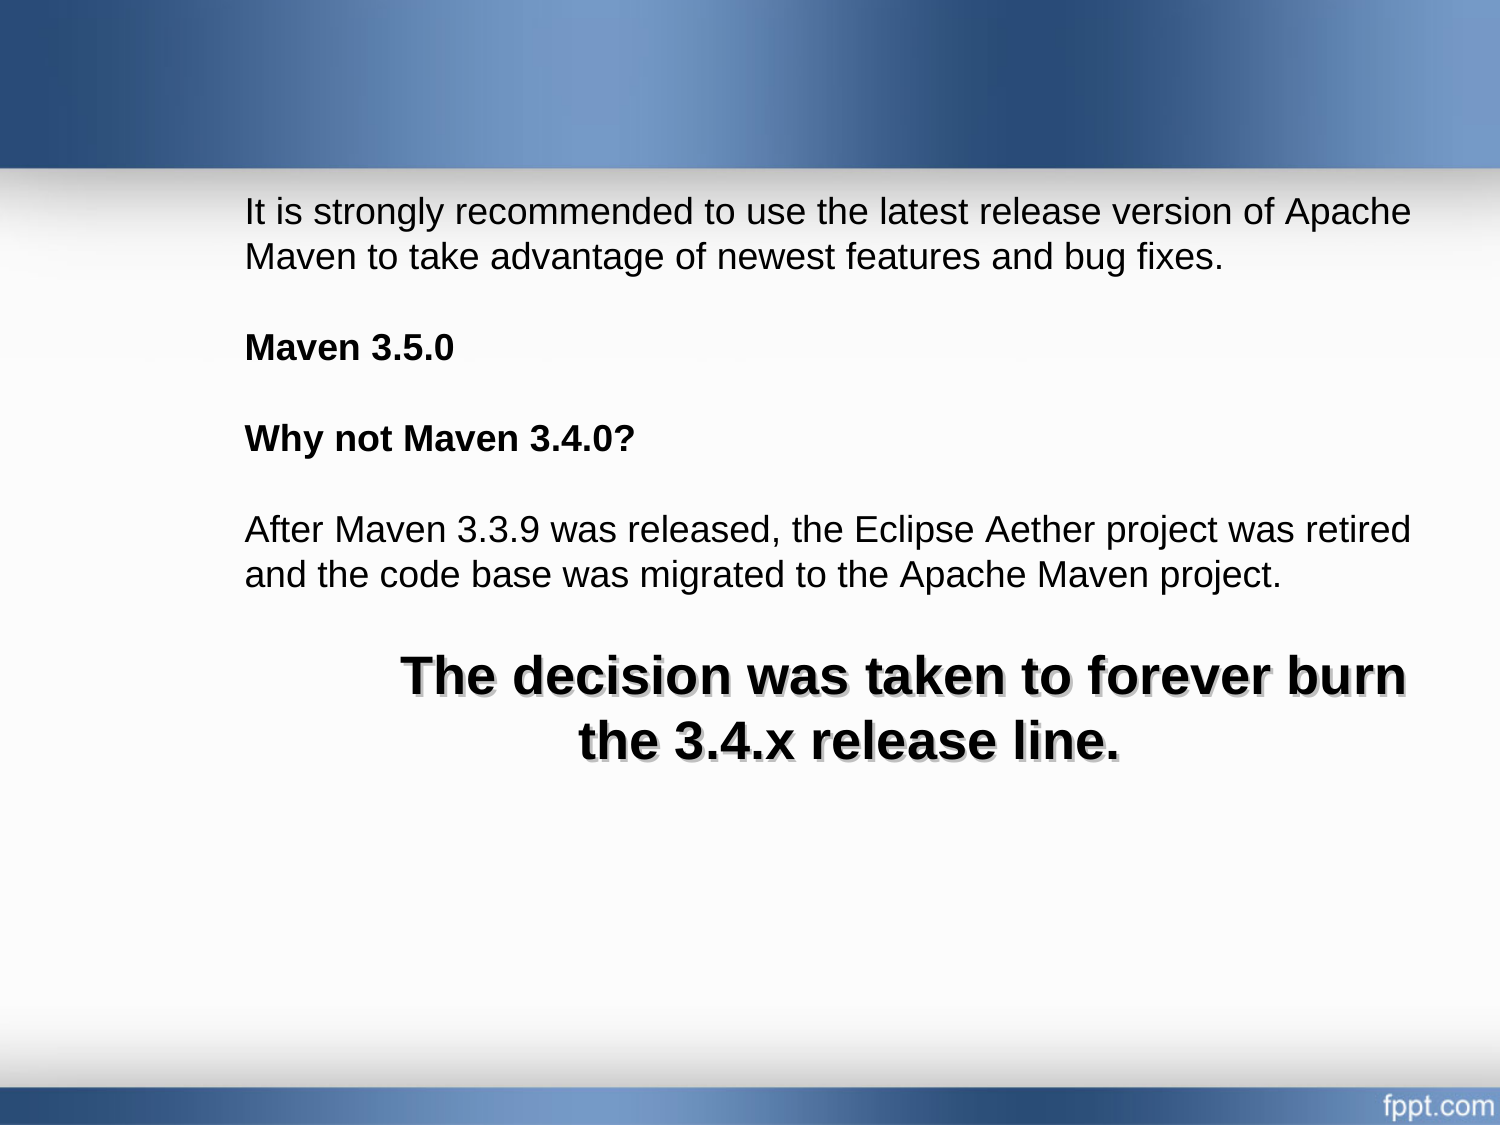

It is strongly recommended to use the latest release version of Apache Maven to take advantage of newest features and bug fixes.
Maven 3.5.0
Why not Maven 3.4.0?
After Maven 3.3.9 was released, the Eclipse Aether project was retired and the code base was migrated to the Apache Maven project.
 The decision was taken to forever burn the 3.4.x release line.